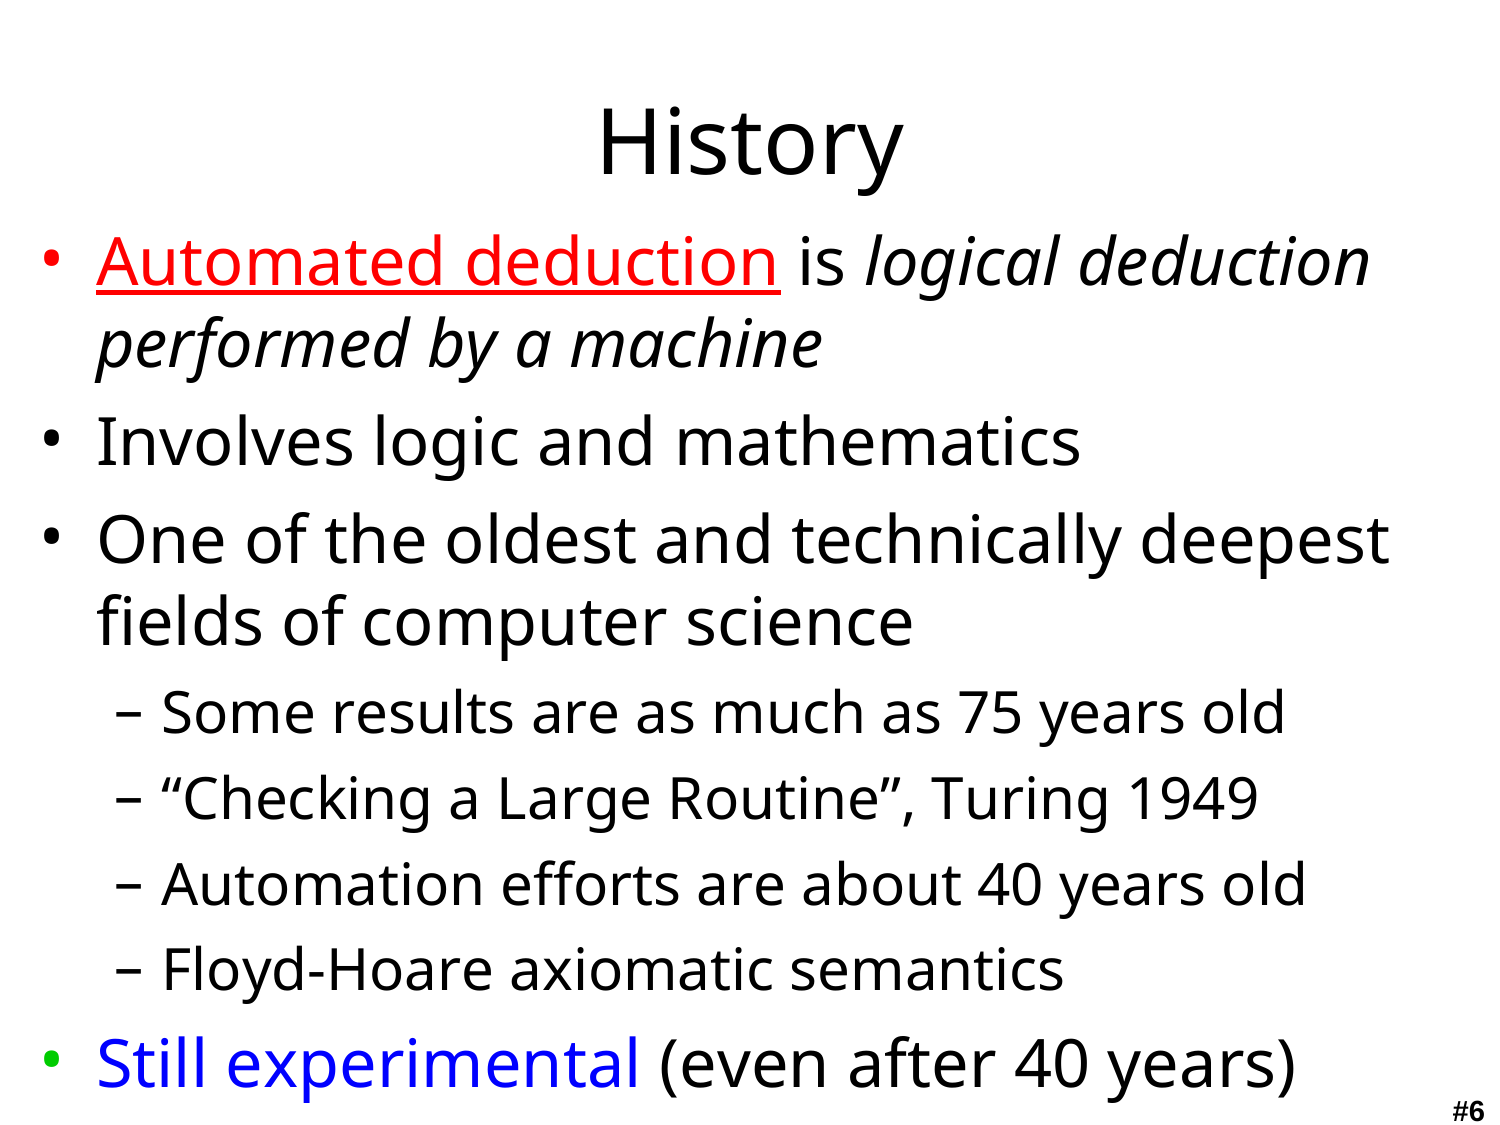

# History
Automated deduction is logical deduction performed by a machine
Involves logic and mathematics
One of the oldest and technically deepest fields of computer science
Some results are as much as 75 years old
“Checking a Large Routine”, Turing 1949
Automation efforts are about 40 years old
Floyd-Hoare axiomatic semantics
Still experimental (even after 40 years)
6